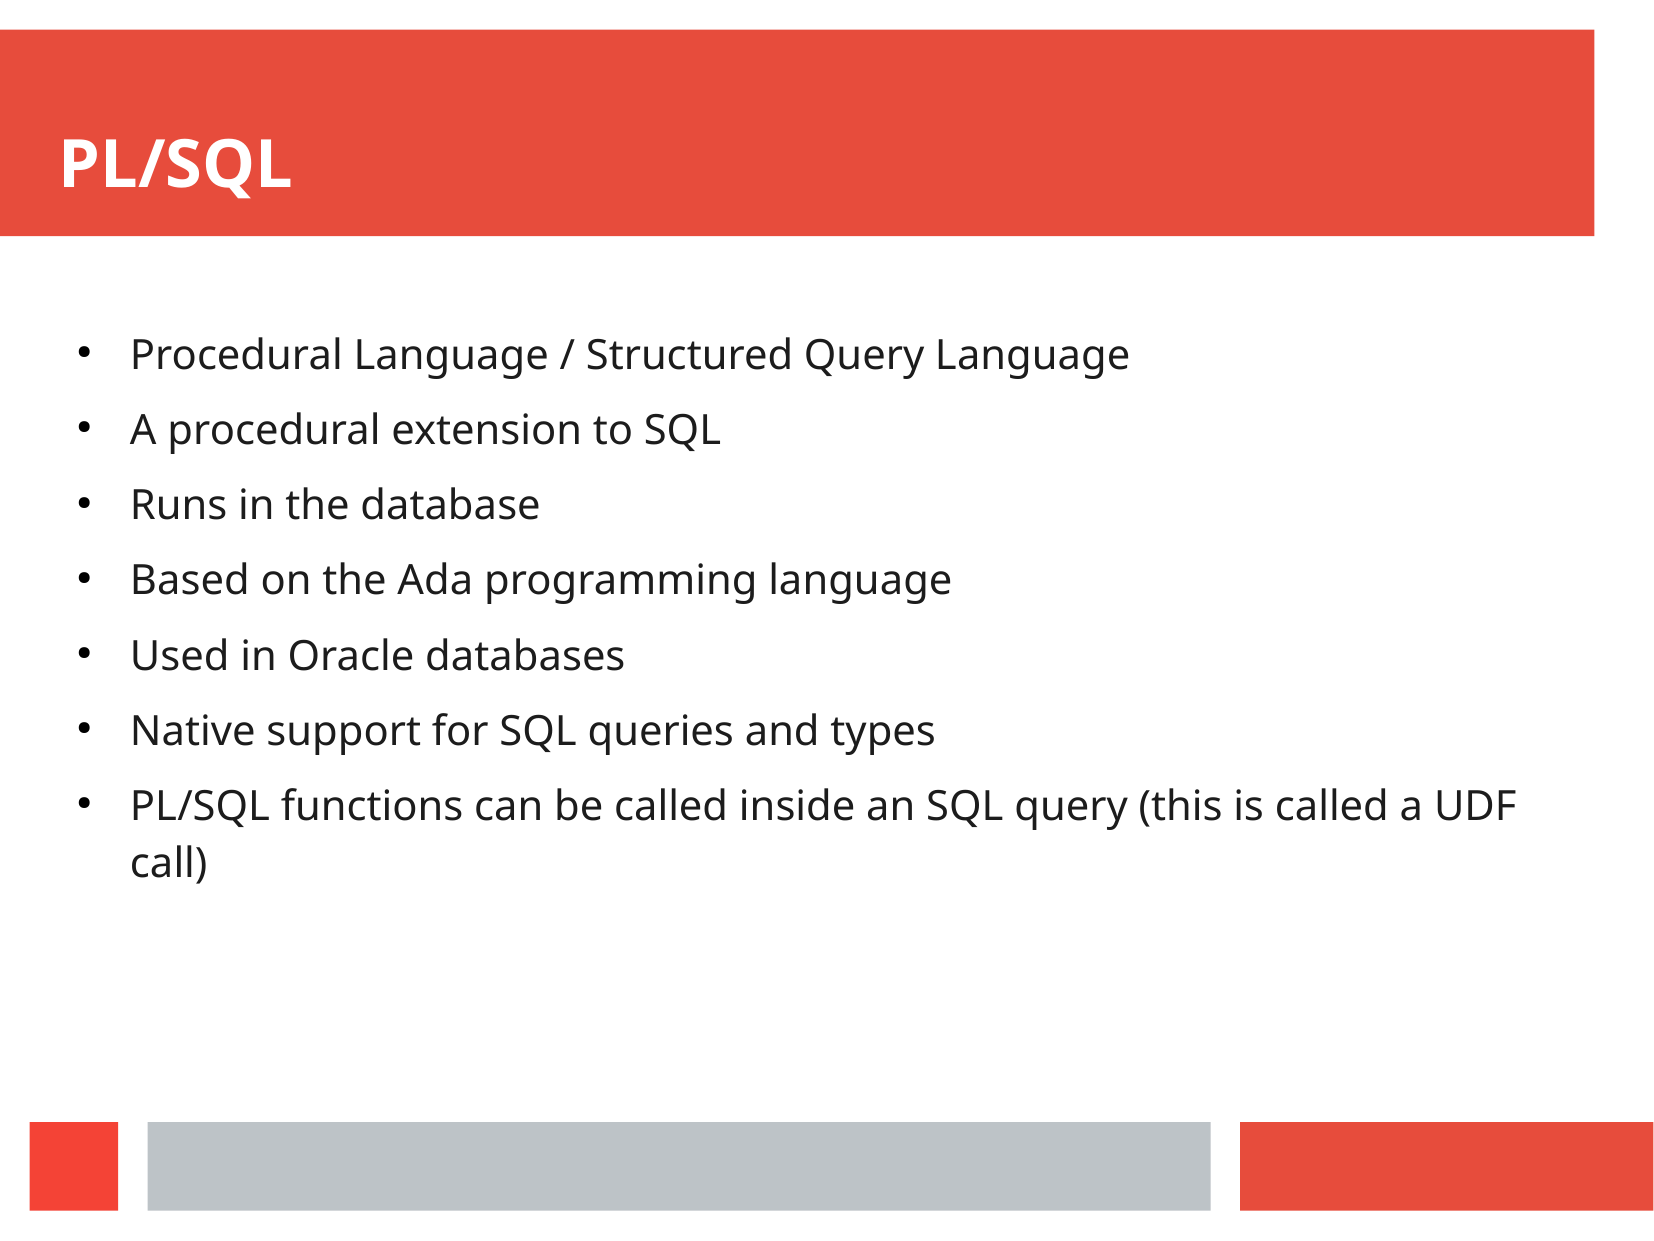

# PL/SQL
Procedural Language / Structured Query Language
A procedural extension to SQL
Runs in the database
Based on the Ada programming language
Used in Oracle databases
Native support for SQL queries and types
PL/SQL functions can be called inside an SQL query (this is called a UDF call)